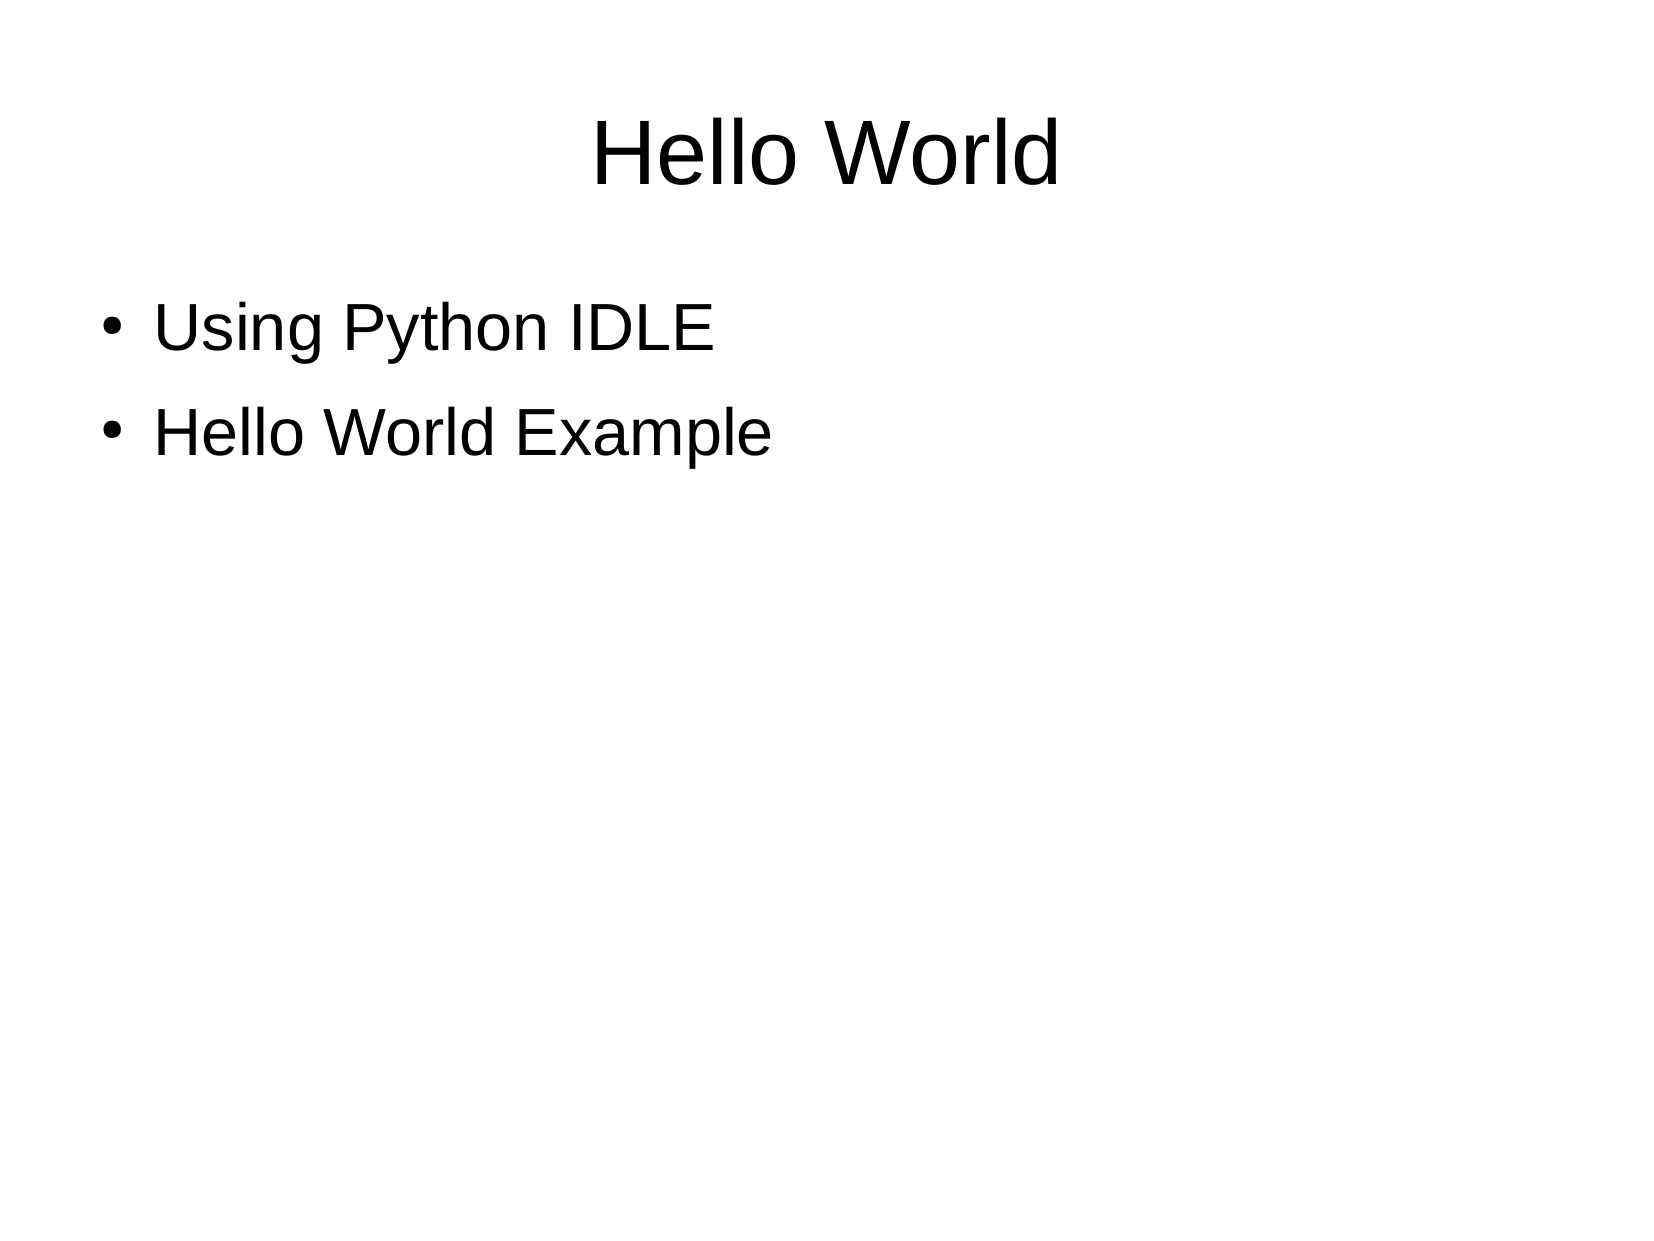

# Hello World
Using Python IDLE
Hello World Example